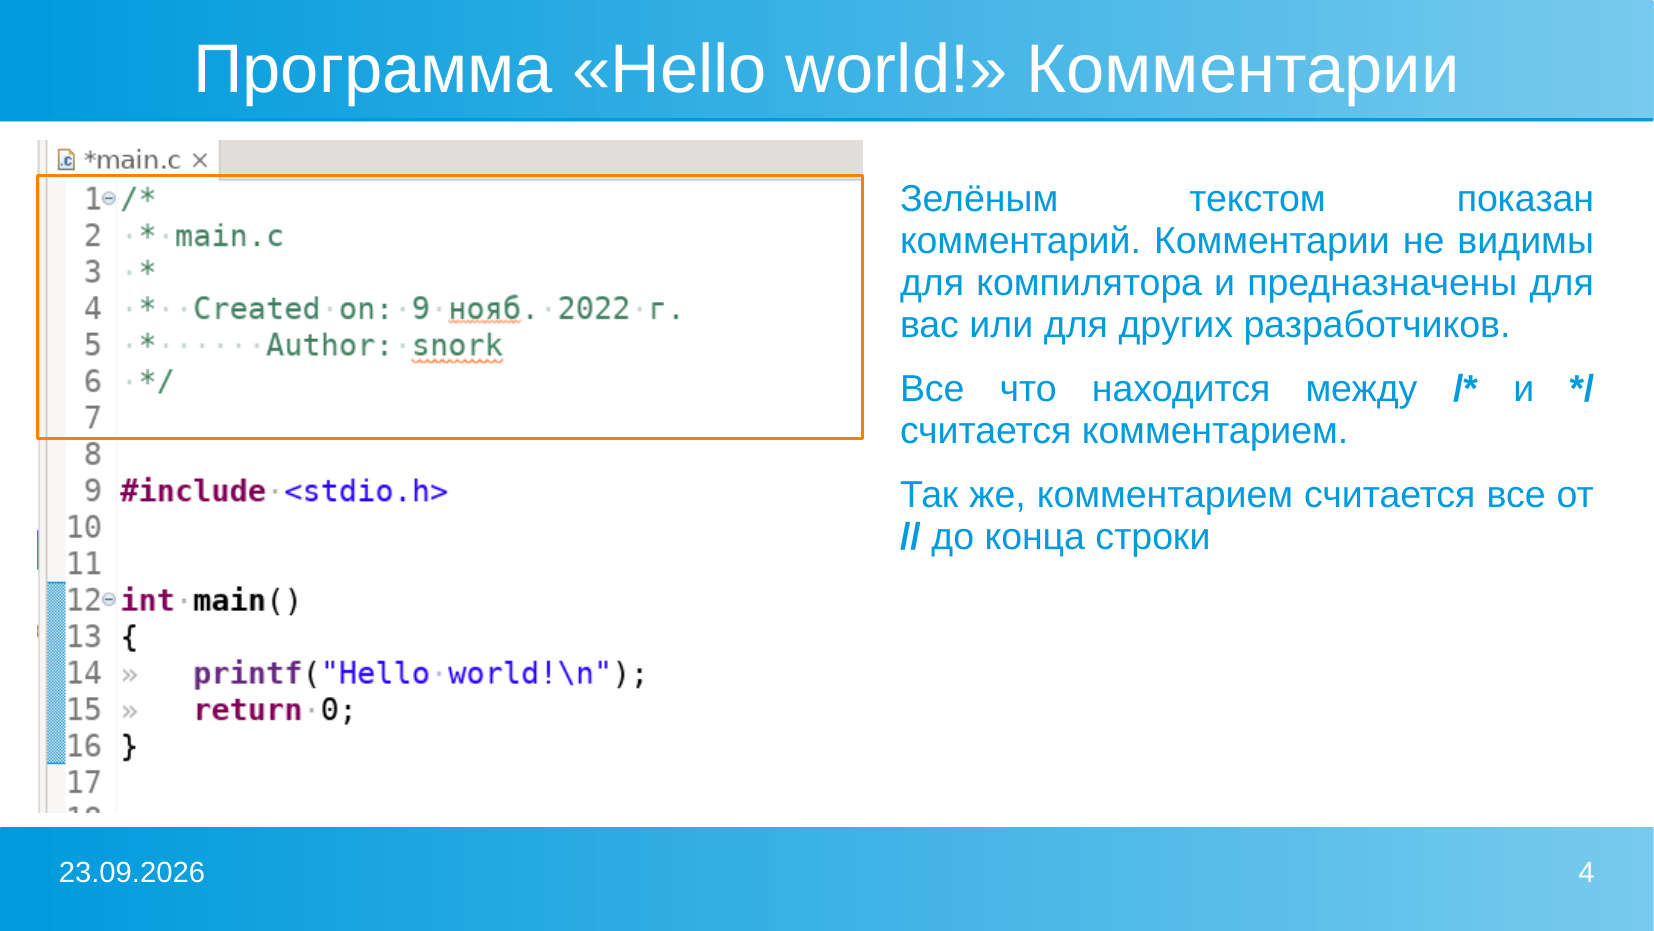

# Программа «Hello world!» Комментарии
Зелёным текстом показан комментарий. Комментарии не видимы для компилятора и предназначены для вас или для других разработчиков.
Все что находится между /* и */ считается комментарием.
Так же, комментарием считается все от // до конца строки
4